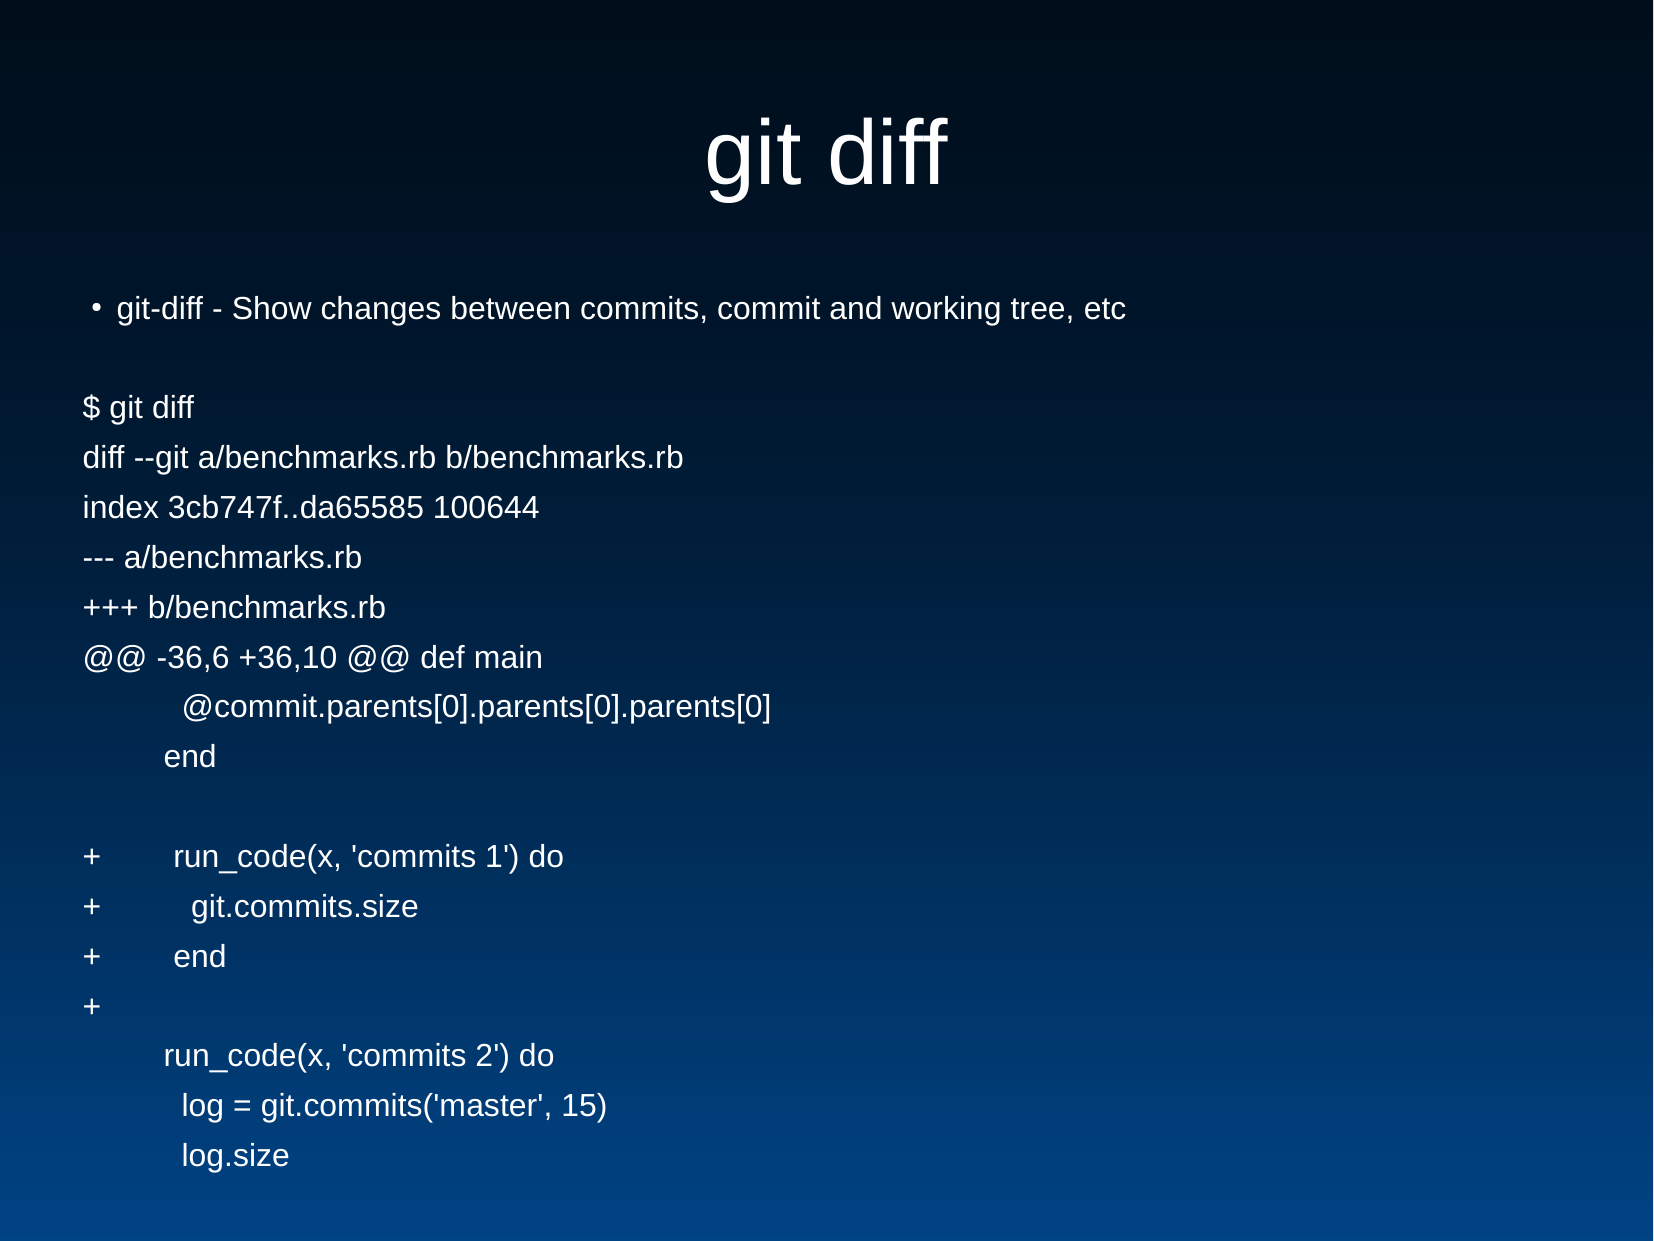

# git diff
git-diff - Show changes between commits, commit and working tree, etc
$ git diff
diff --git a/benchmarks.rb b/benchmarks.rb
index 3cb747f..da65585 100644
--- a/benchmarks.rb
+++ b/benchmarks.rb
@@ -36,6 +36,10 @@ def main
 @commit.parents[0].parents[0].parents[0]
 end
+ run_code(x, 'commits 1') do
+ git.commits.size
+ end
+
 run_code(x, 'commits 2') do
 log = git.commits('master', 15)
 log.size